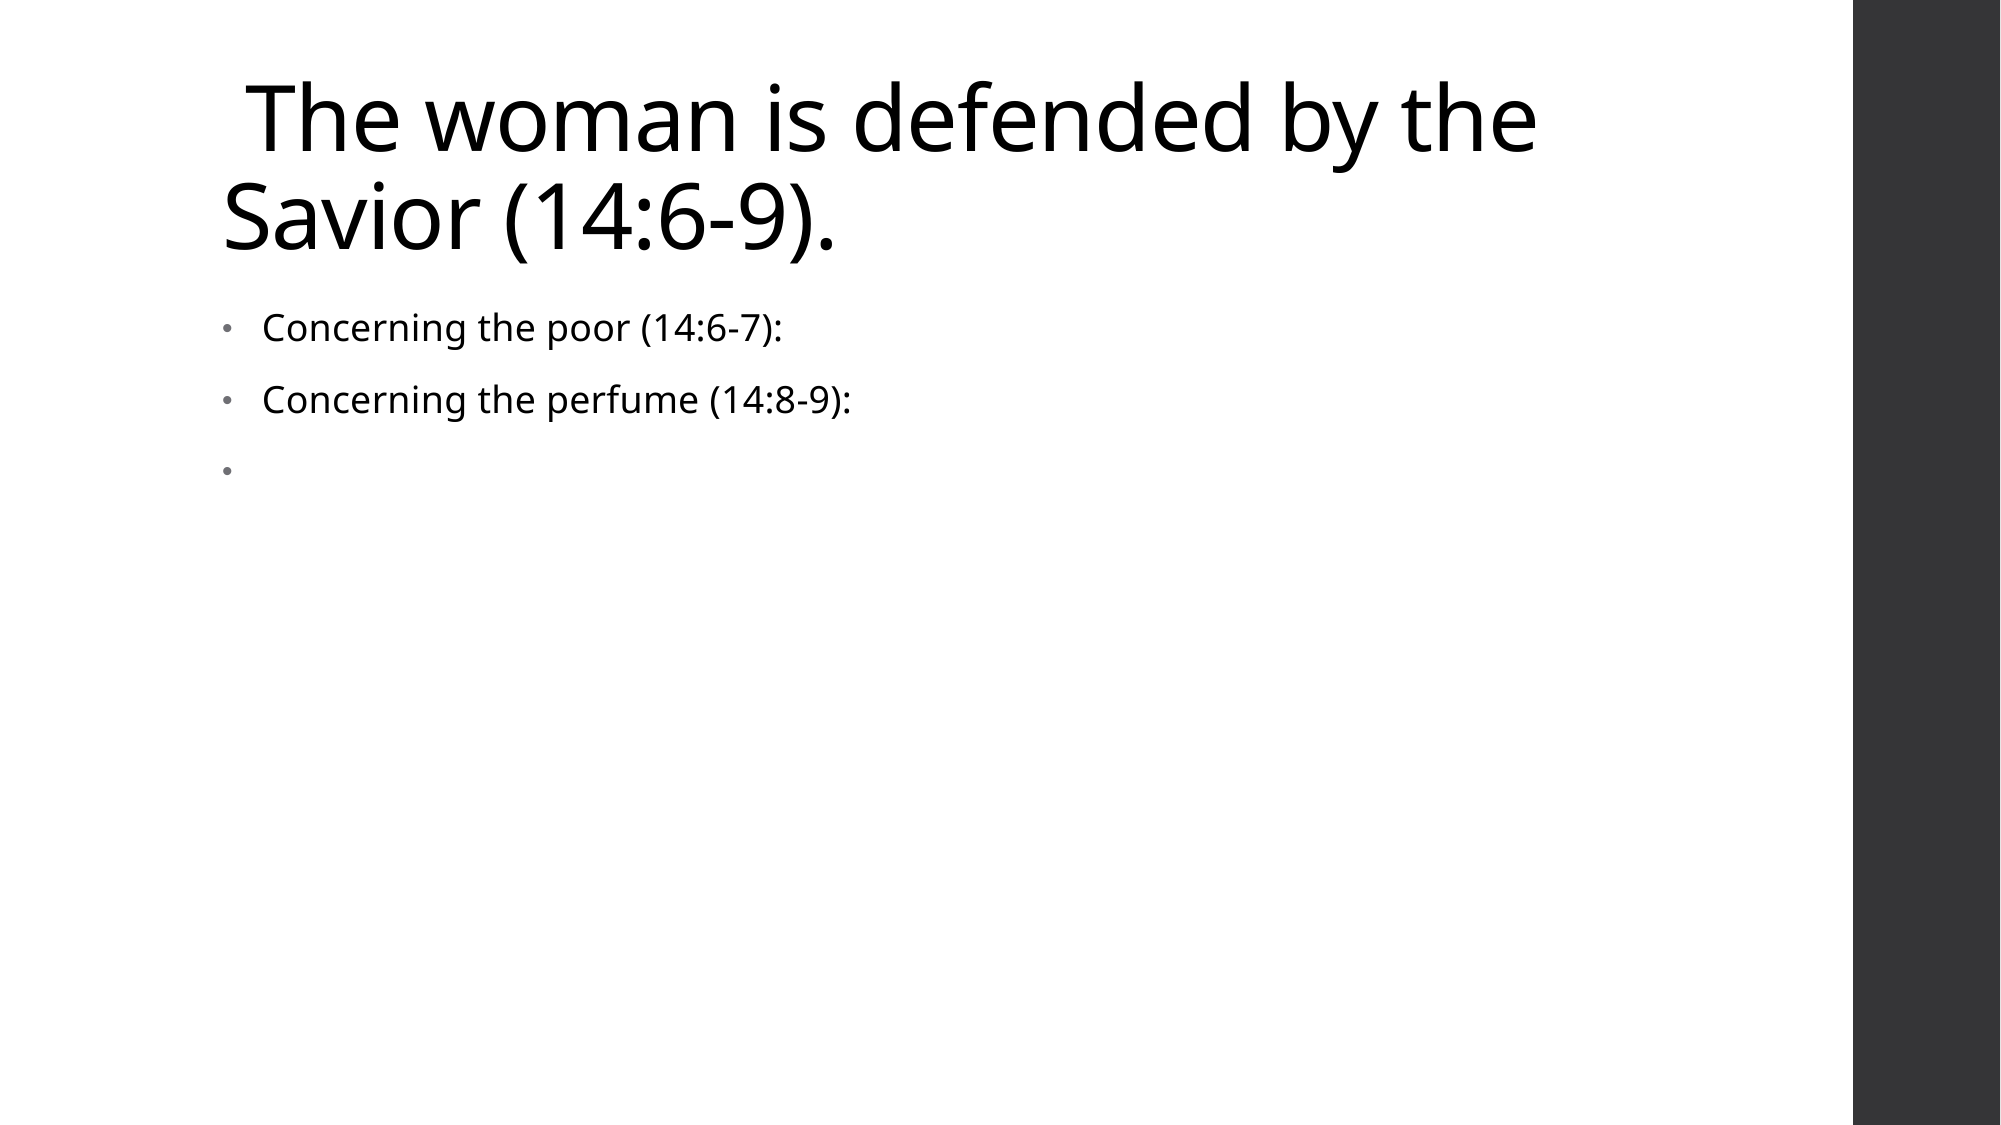

# The woman is defended by the Savior (14:6-9).
 Concerning the poor (14:6-7):
 Concerning the perfume (14:8-9):